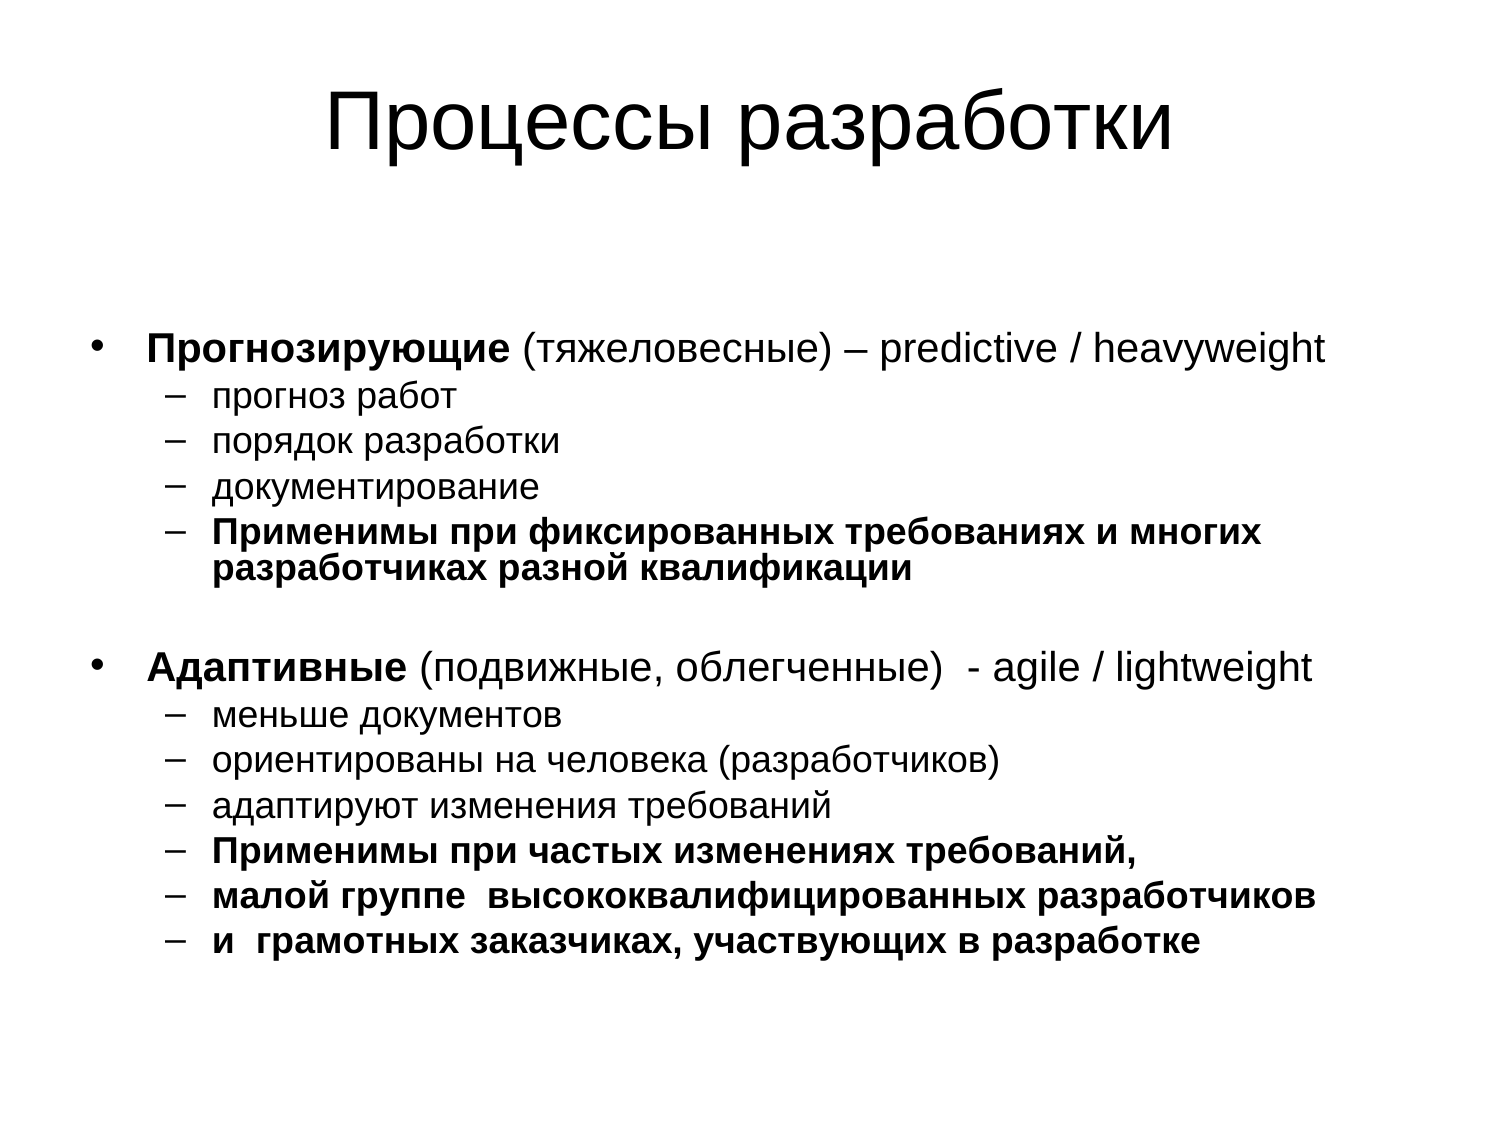

# Процессы разработки
Прогнозирующие (тяжеловесные) – predictive / heavyweight
прогноз работ
порядок разработки
документирование
Применимы при фиксированных требованиях и многих разработчиках разной квалификации
Адаптивные (подвижные, облегченные) - agile / lightweight
меньше документов
ориентированы на человека (разработчиков)
адаптируют изменения требований
Применимы при частых изменениях требований,
малой группе высококвалифицированных разработчиков
и грамотных заказчиках, участвующих в разработке